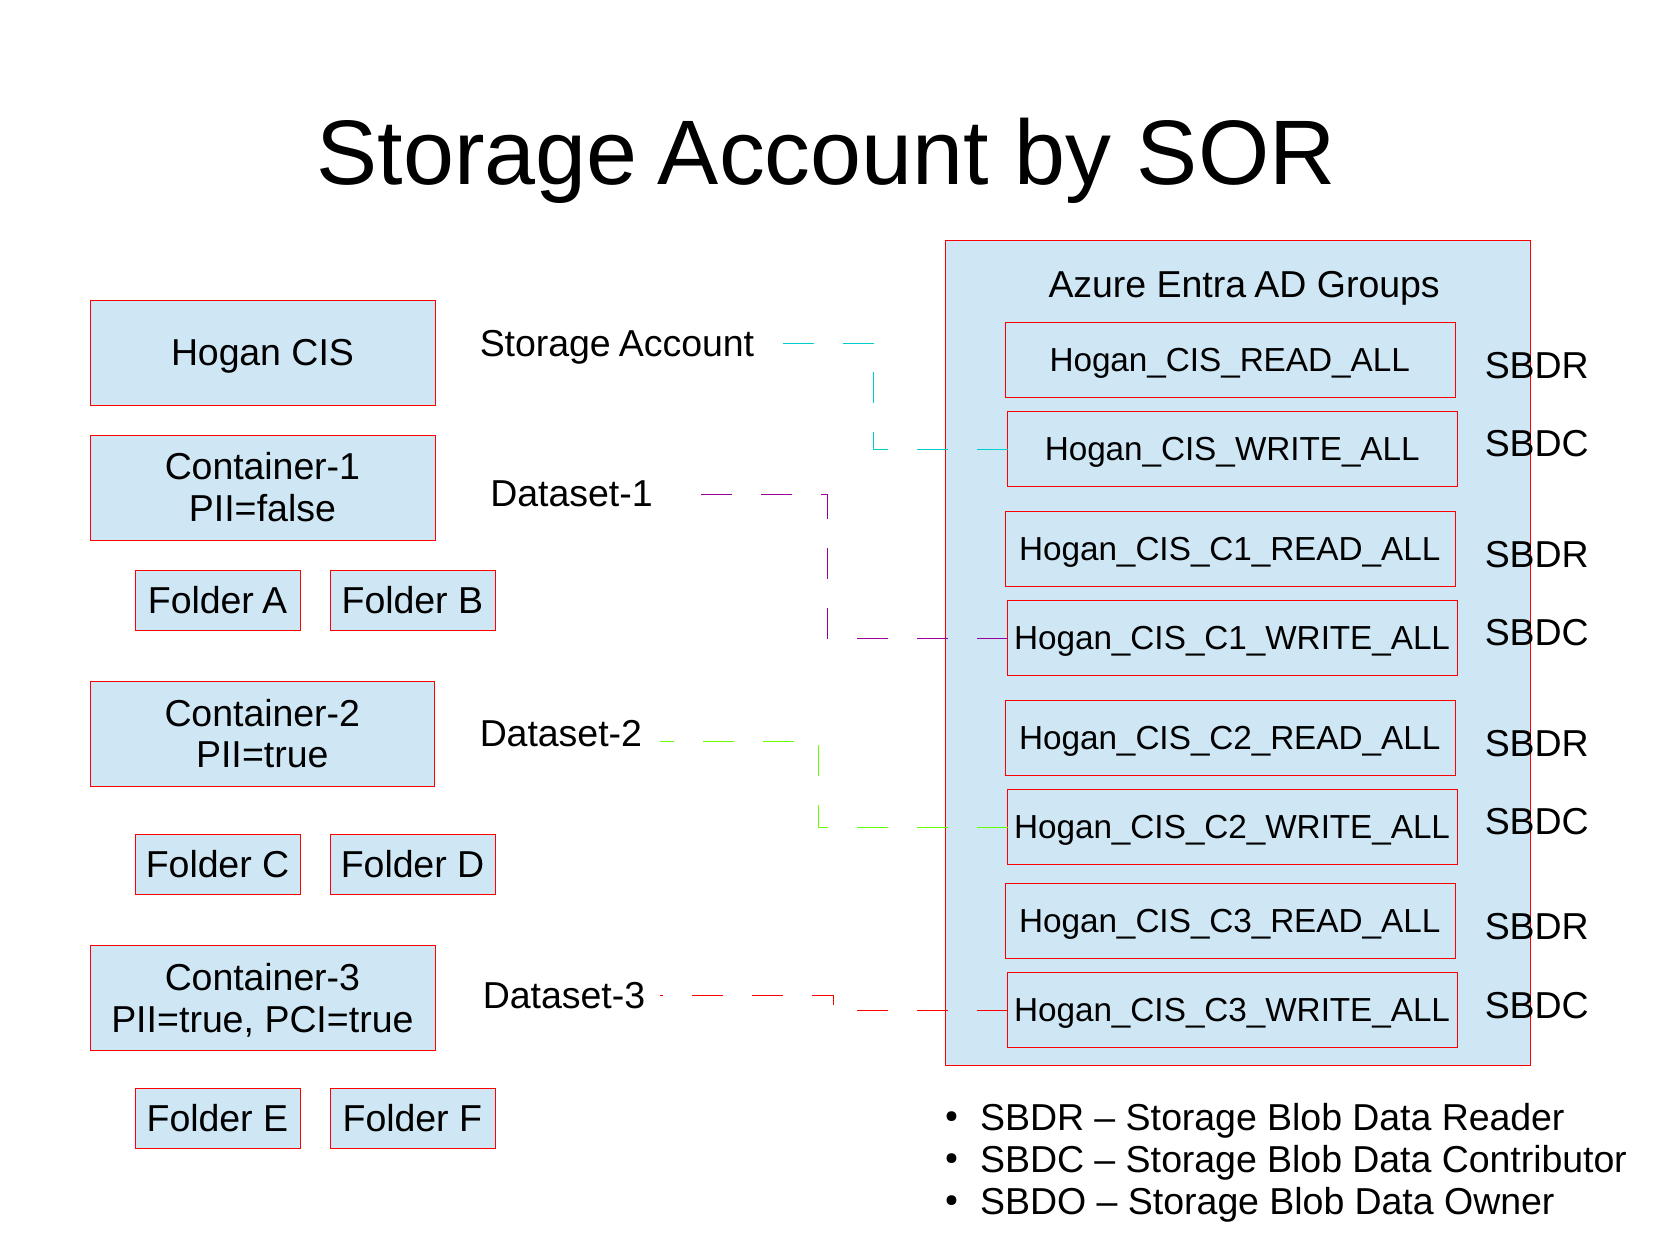

# Storage Account by SOR
Azure Entra AD Groups
Hogan CIS
Storage Account
Hogan_CIS_READ_ALL
SBDR
Hogan_CIS_WRITE_ALL
SBDC
Container-1
PII=false
Dataset-1
Hogan_CIS_C1_READ_ALL
SBDR
Folder A
Folder B
Hogan_CIS_C1_WRITE_ALL
SBDC
Container-2
PII=true
Hogan_CIS_C2_READ_ALL
Dataset-2
SBDR
Hogan_CIS_C2_WRITE_ALL
SBDC
Folder C
Folder D
Hogan_CIS_C3_READ_ALL
SBDR
Container-3
PII=true, PCI=true
Dataset-3
Hogan_CIS_C3_WRITE_ALL
SBDC
Folder E
Folder F
SBDR – Storage Blob Data Reader
SBDC – Storage Blob Data Contributor
SBDO – Storage Blob Data Owner